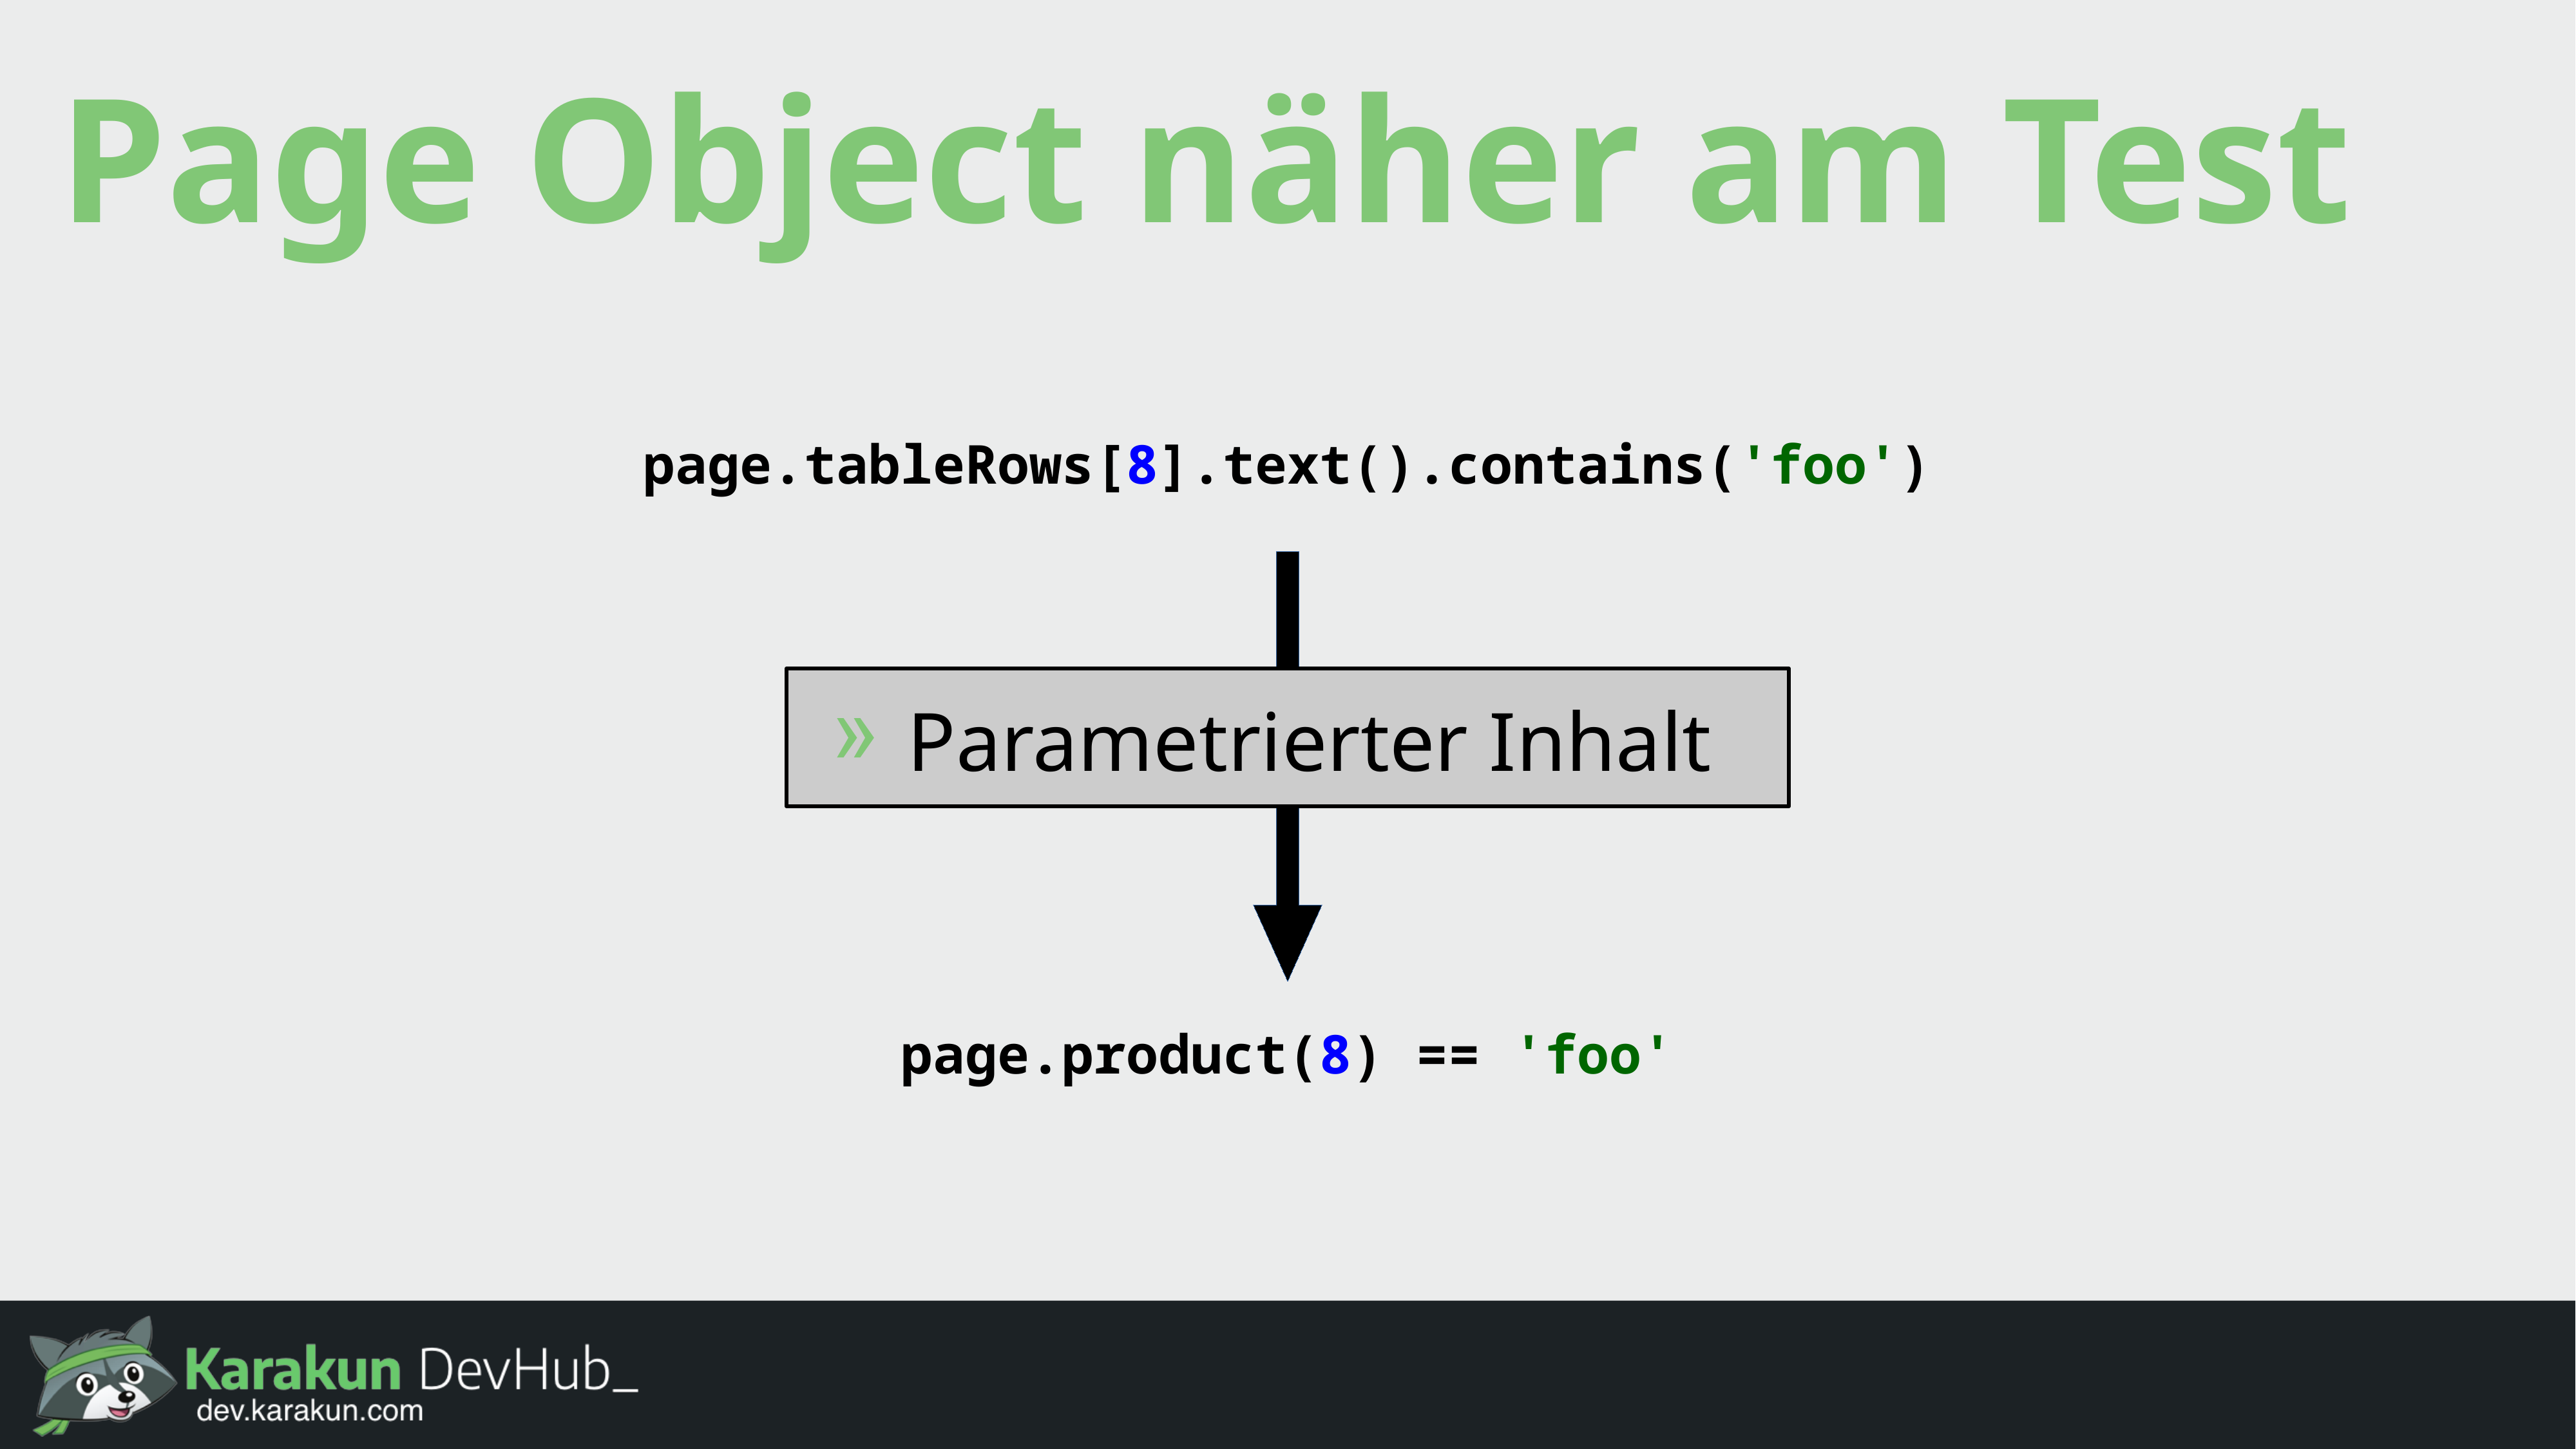

Page Object näher am Test
page.tableRows[8].text().contains('foo')
Parametrierter Inhalt
page.product(8) == 'foo'
ddddd